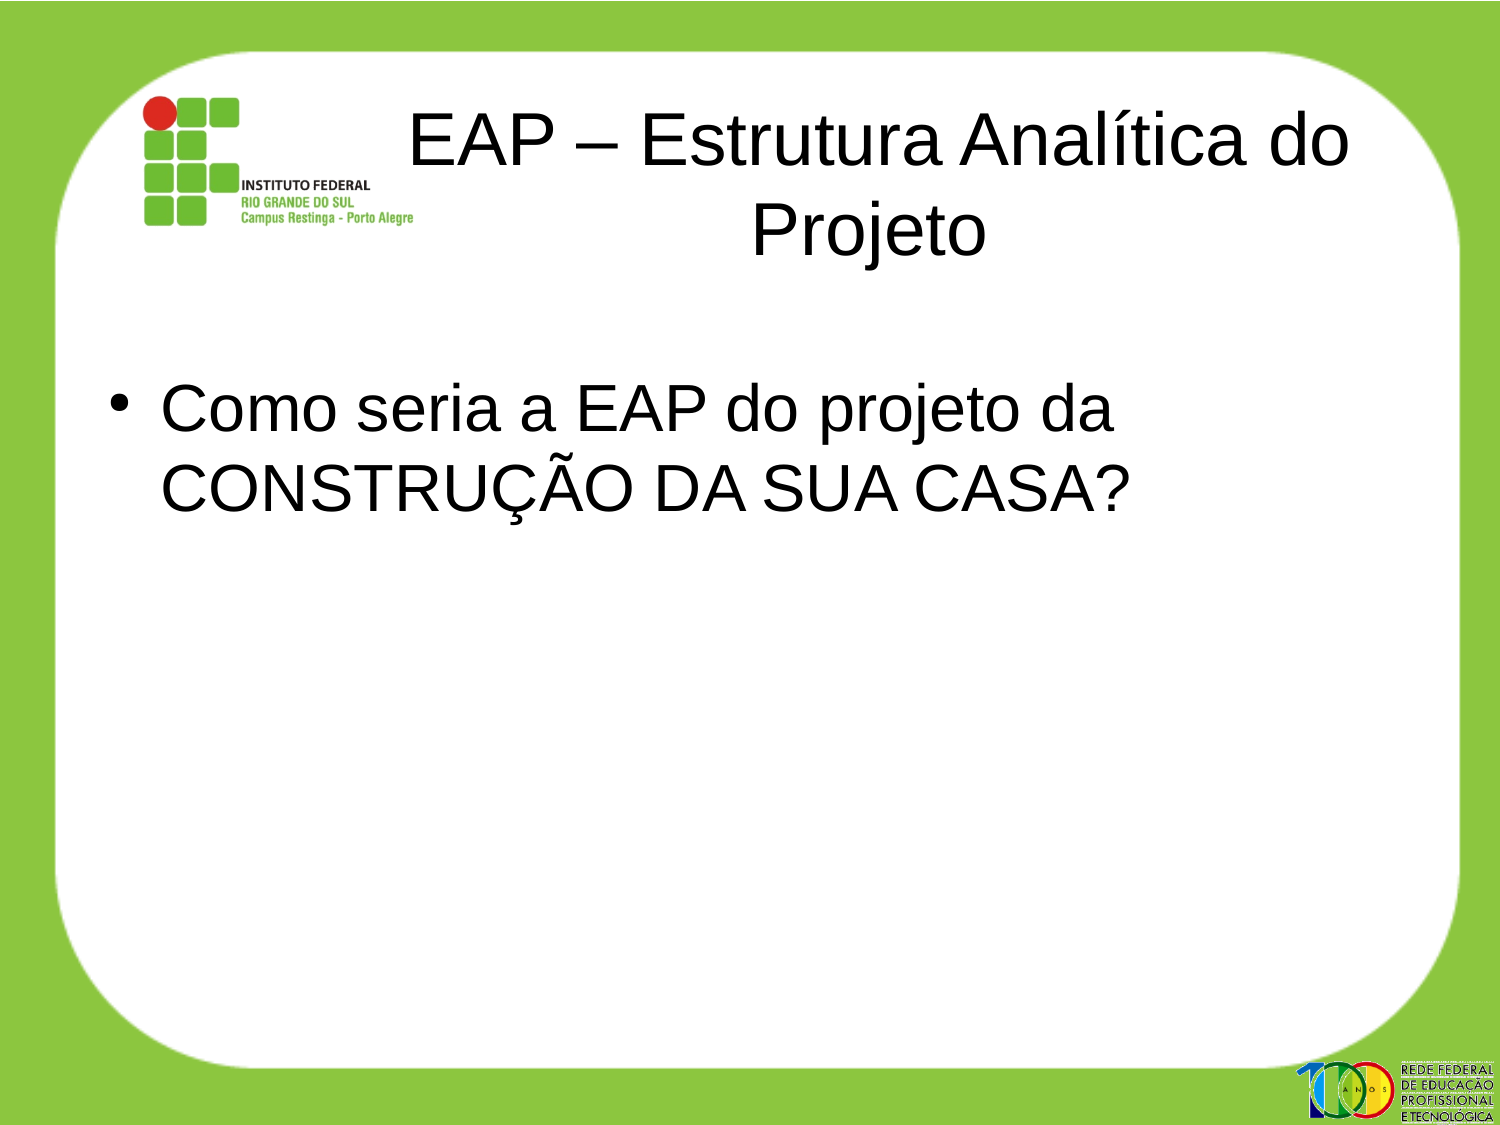

# EAP – Estrutura Analítica do Projeto
Como seria a EAP do projeto da CONSTRUÇÃO DA SUA CASA?